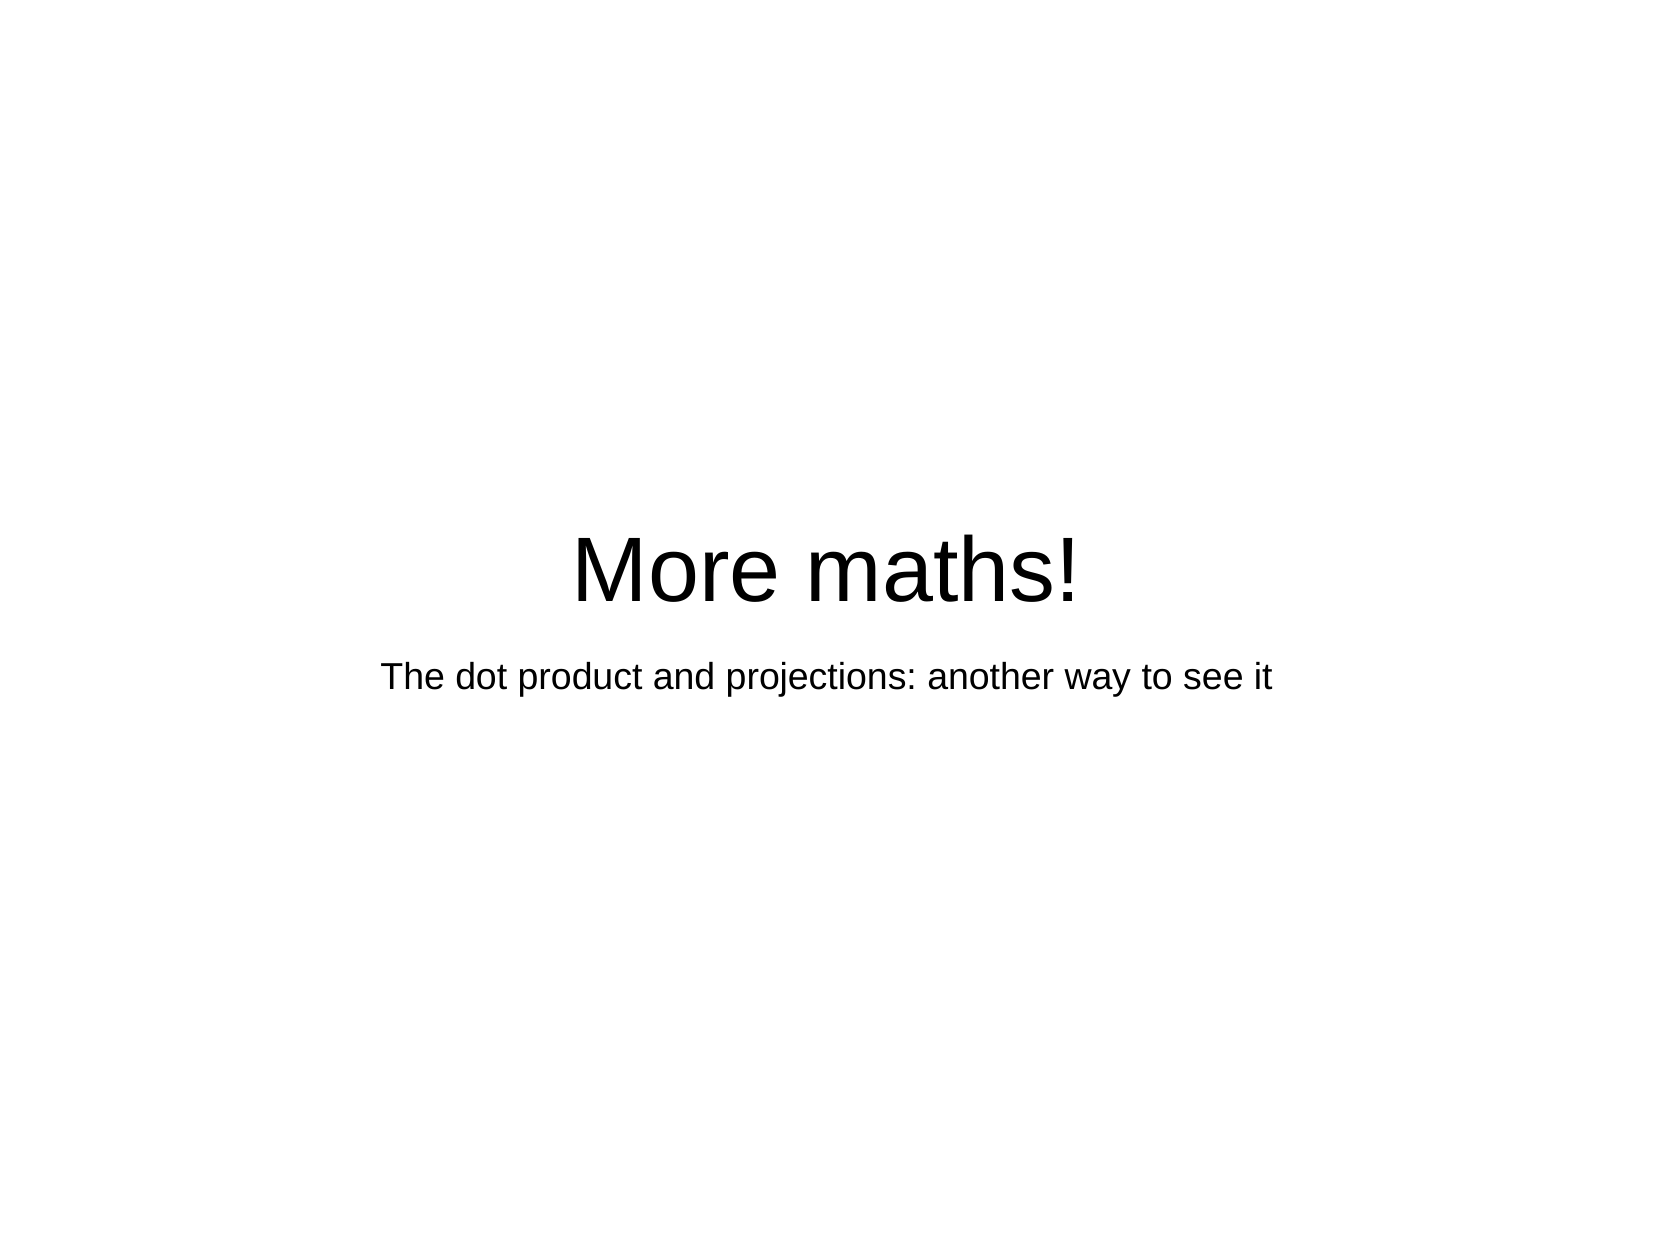

# More maths!
The dot product and projections: another way to see it